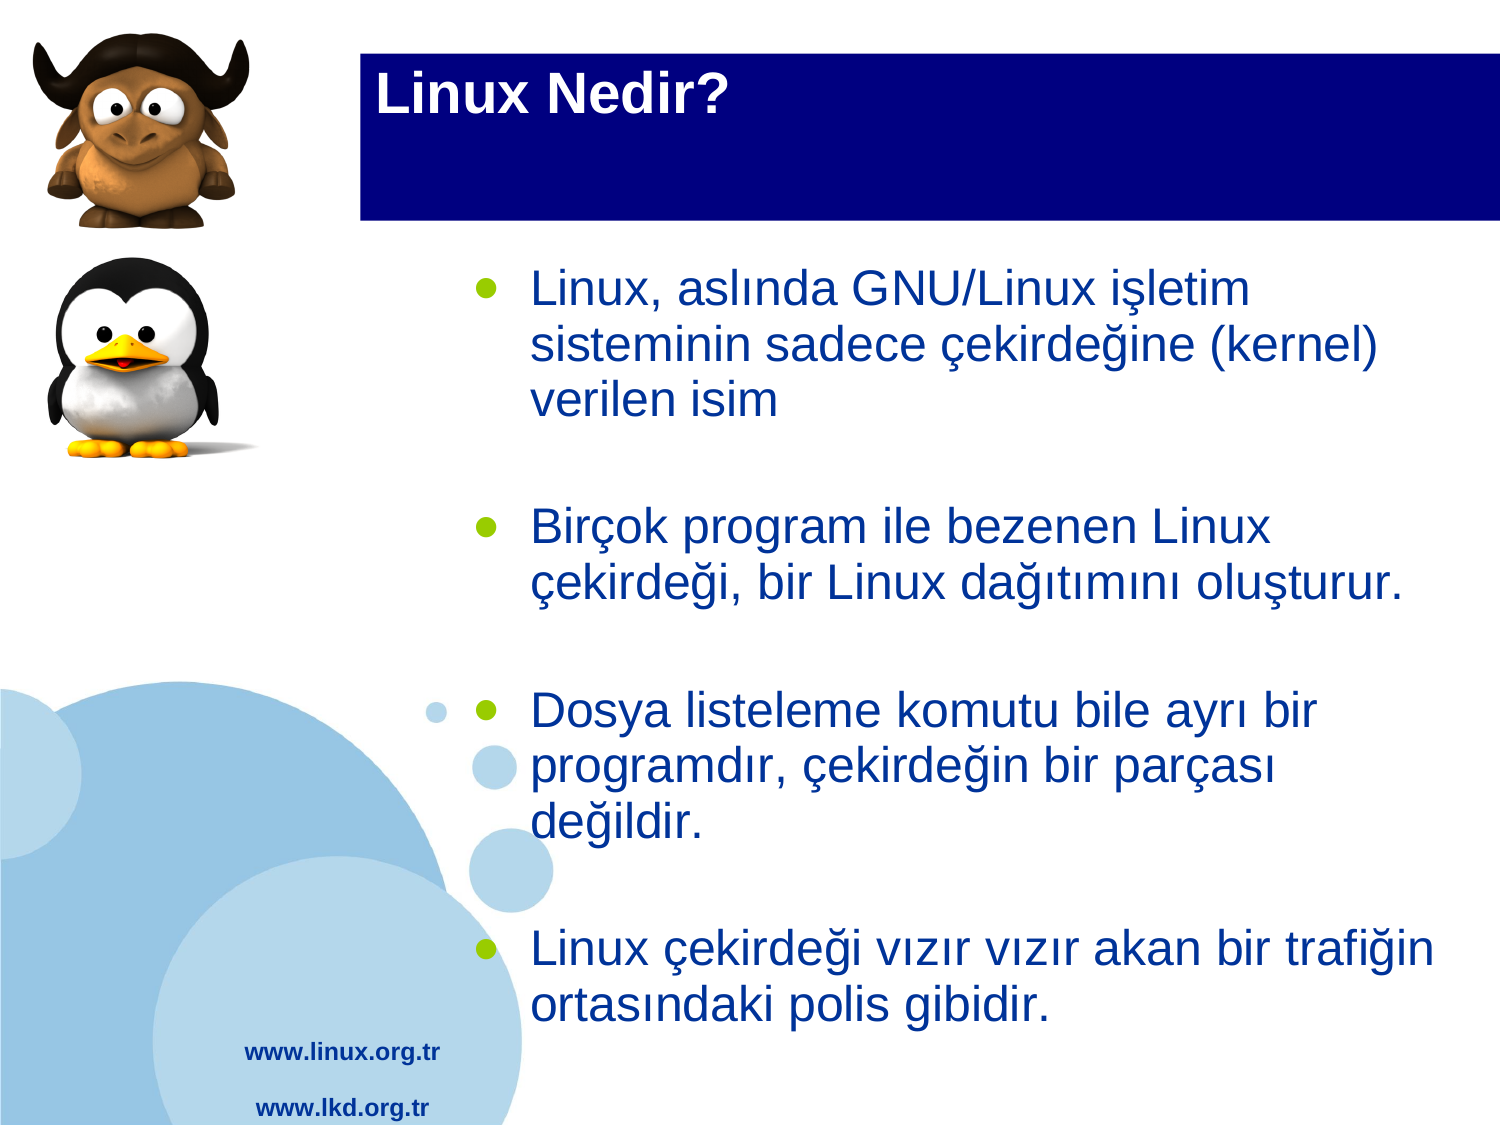

# Linux Nedir?
Linux, aslında GNU/Linux işletim sisteminin sadece çekirdeğine (kernel) verilen isim
Birçok program ile bezenen Linux çekirdeği, bir Linux dağıtımını oluşturur.
Dosya listeleme komutu bile ayrı bir programdır, çekirdeğin bir parçası değildir.
Linux çekirdeği vızır vızır akan bir trafiğin ortasındaki polis gibidir.